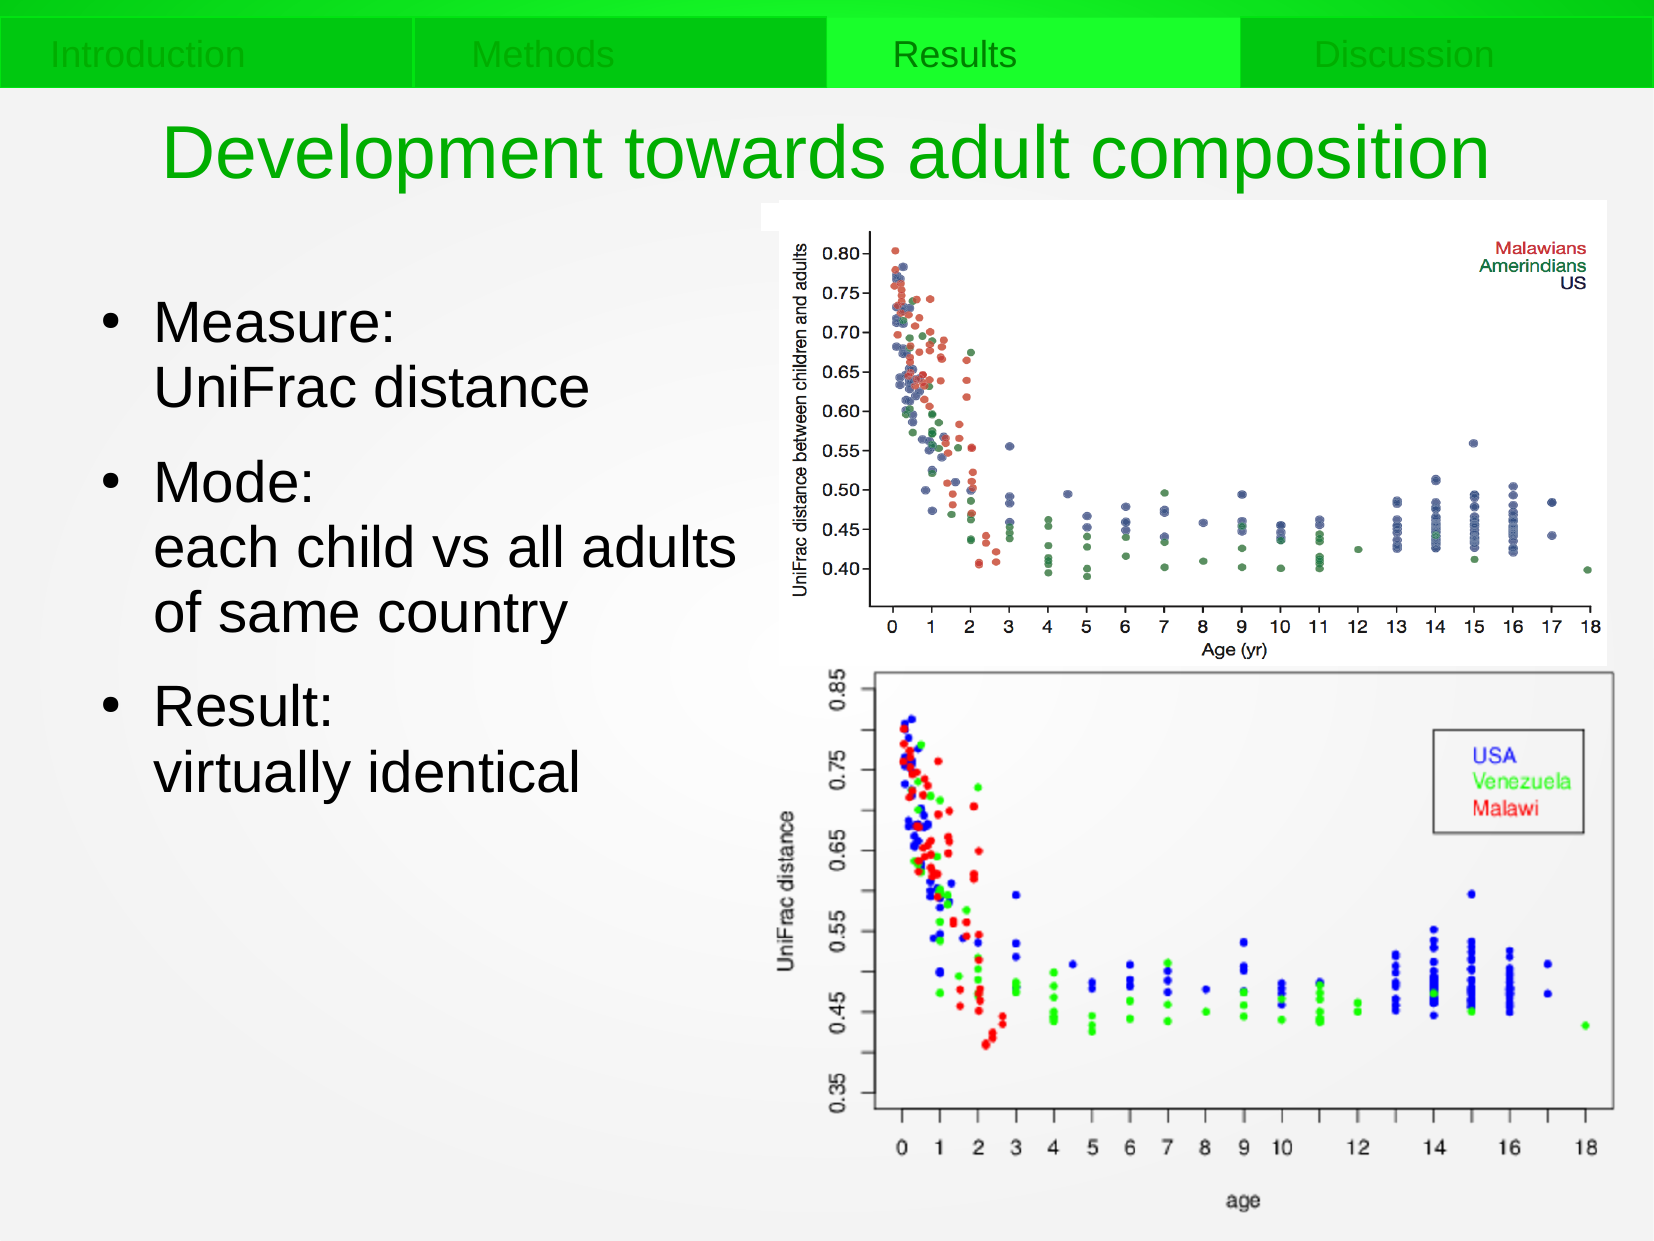

Introduction
Methods
Results
Discussion
# Development towards adult composition
Measure:
UniFrac distance
Mode:
each child vs all adults of same country
Result:
virtually identical